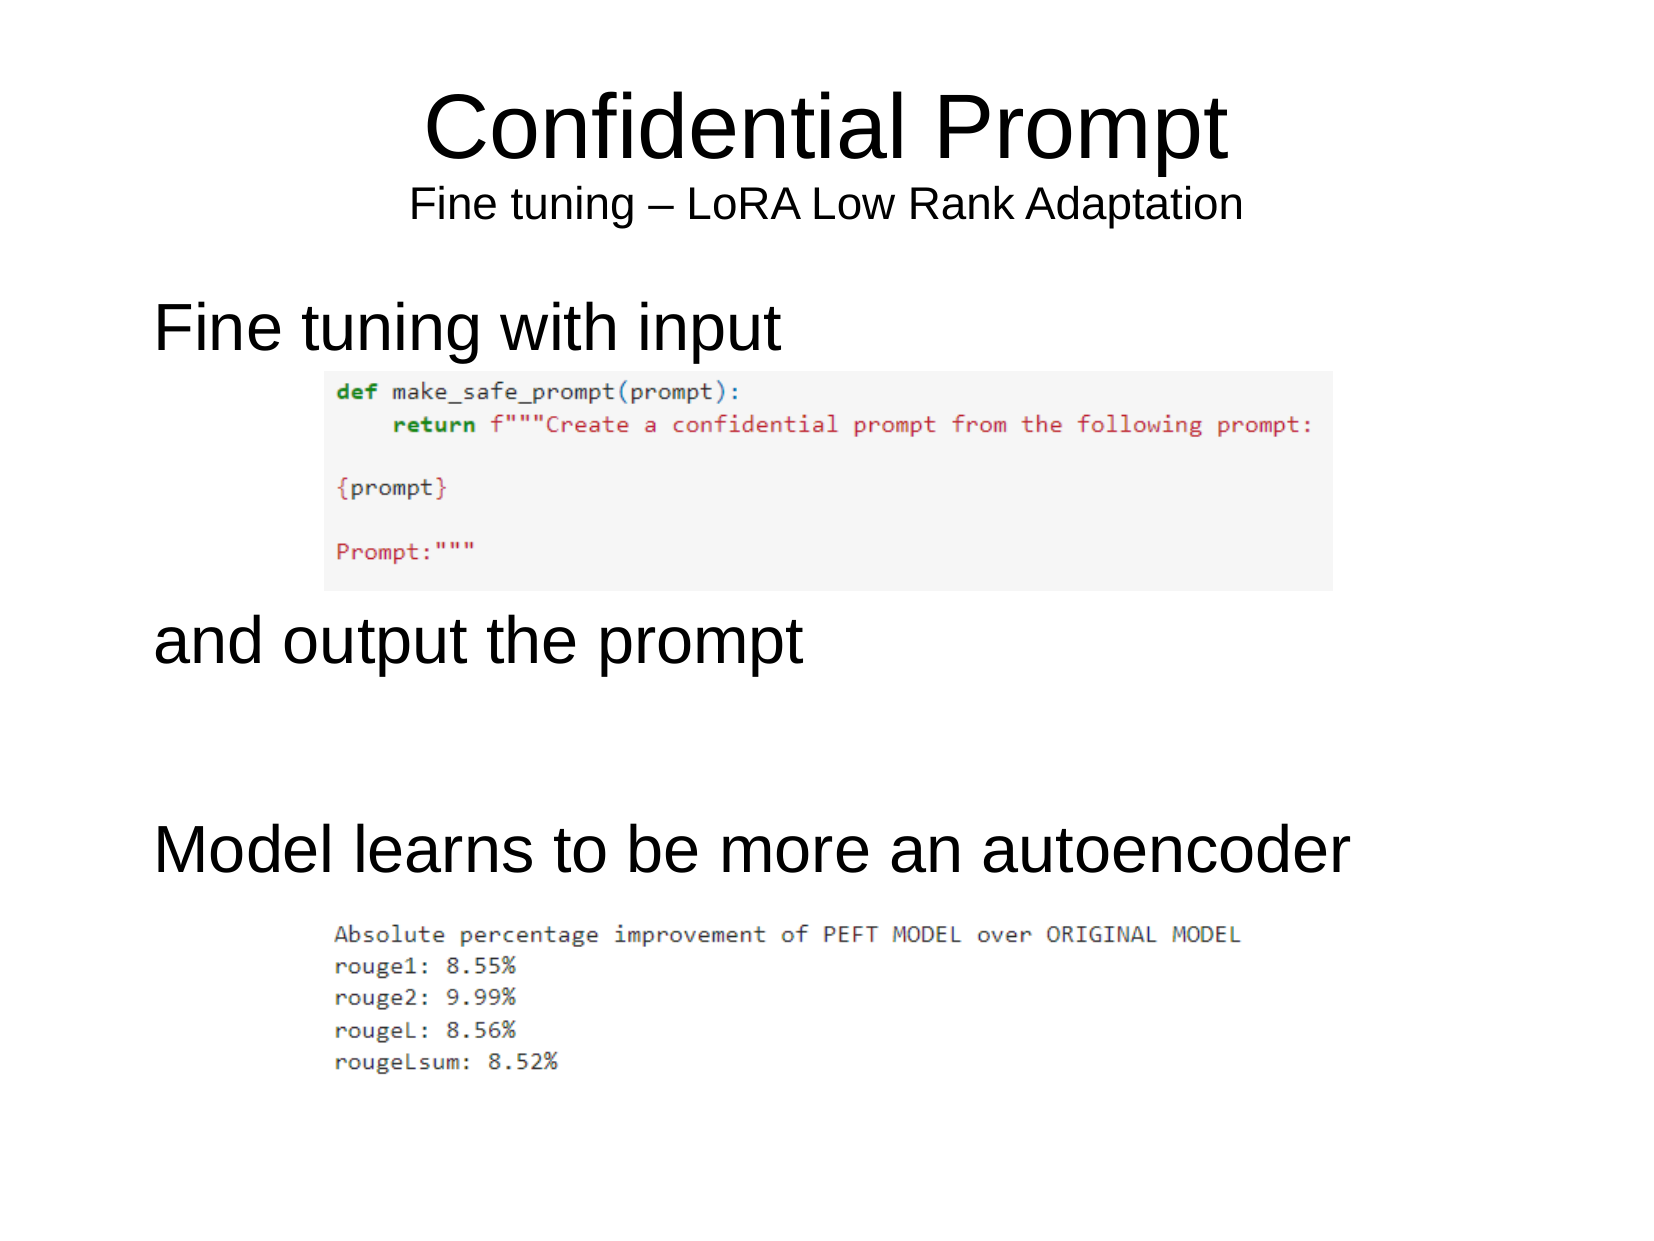

# Confidential Prompt Fine tuning – LoRA Low Rank Adaptation
Fine tuning with input
and output the prompt
Model learns to be more an autoencoder